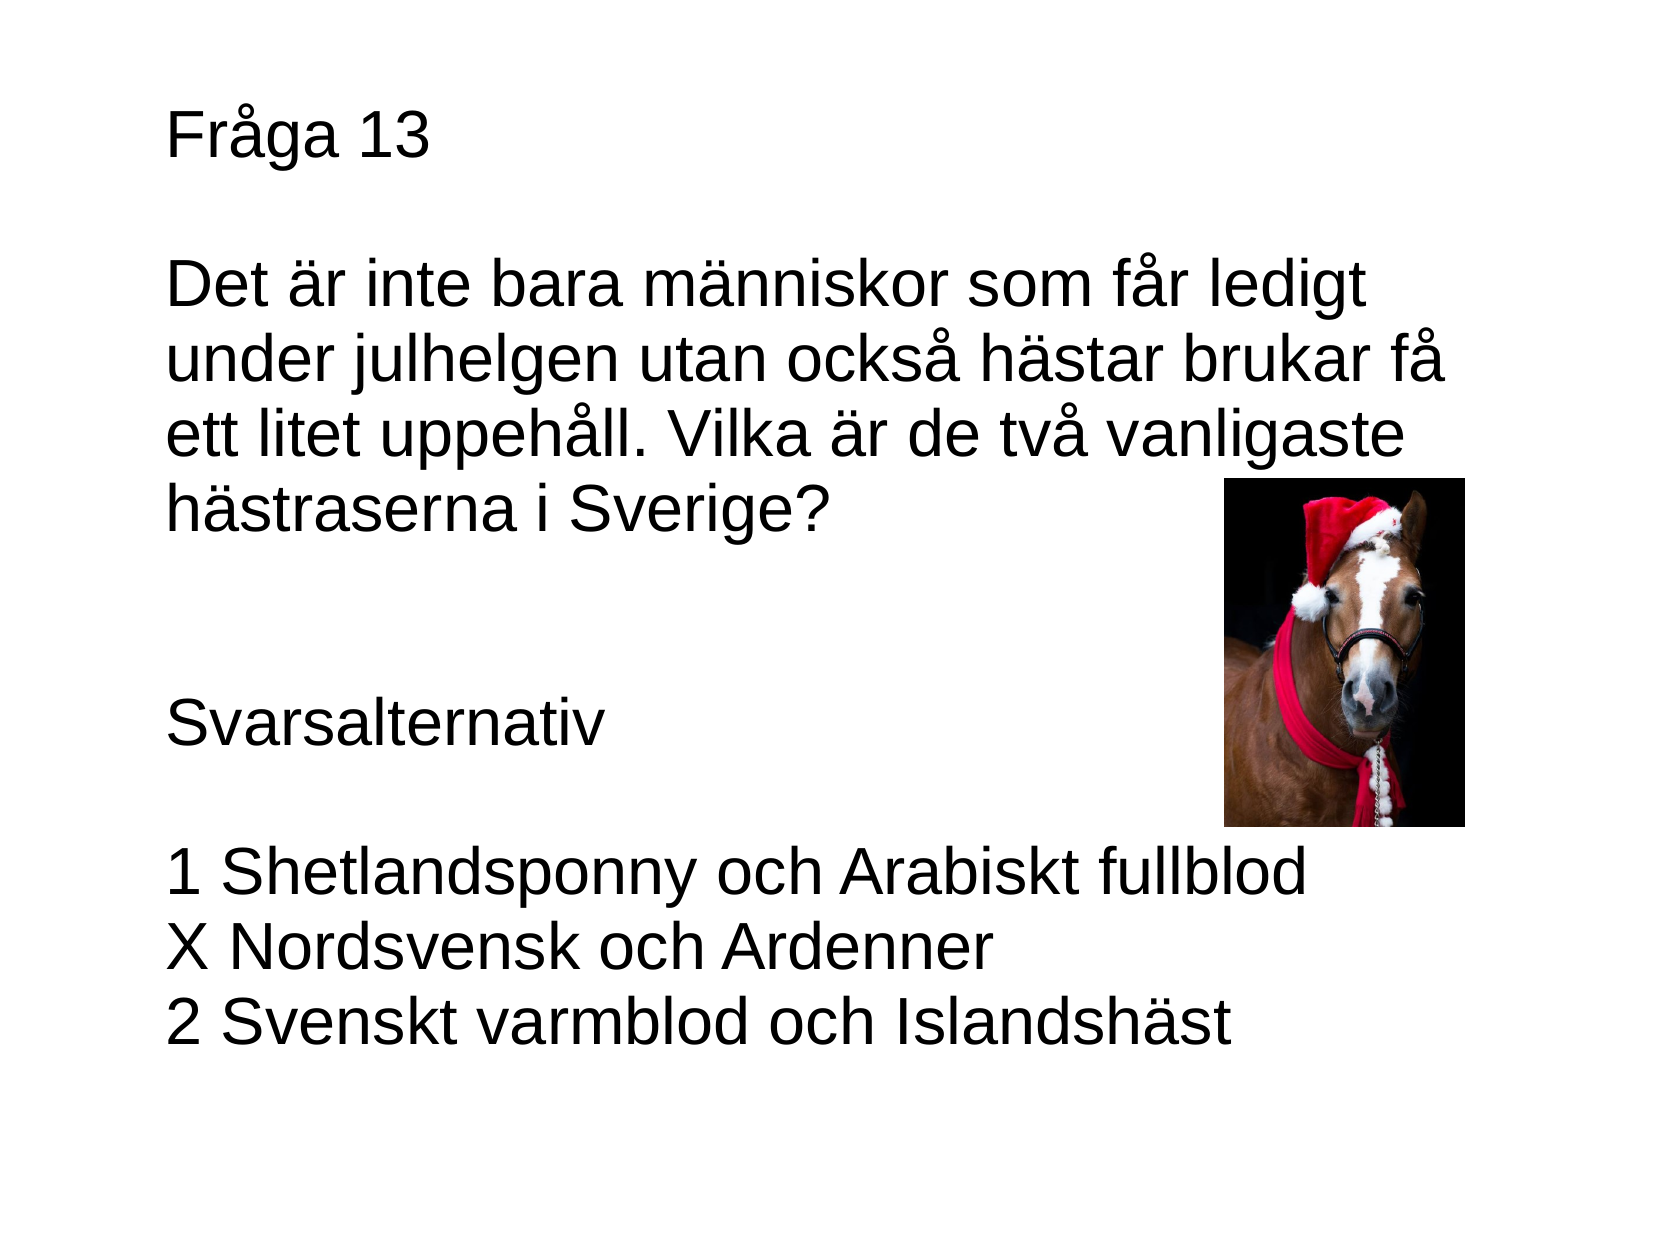

# Fråga 13
Det är inte bara människor som får ledigt under julhelgen utan också hästar brukar få ett litet uppehåll. Vilka är de två vanligaste hästraserna i Sverige?
Svarsalternativ
1 Shetlandsponny och Arabiskt fullblod
X Nordsvensk och Ardenner
2 Svenskt varmblod och Islandshäst